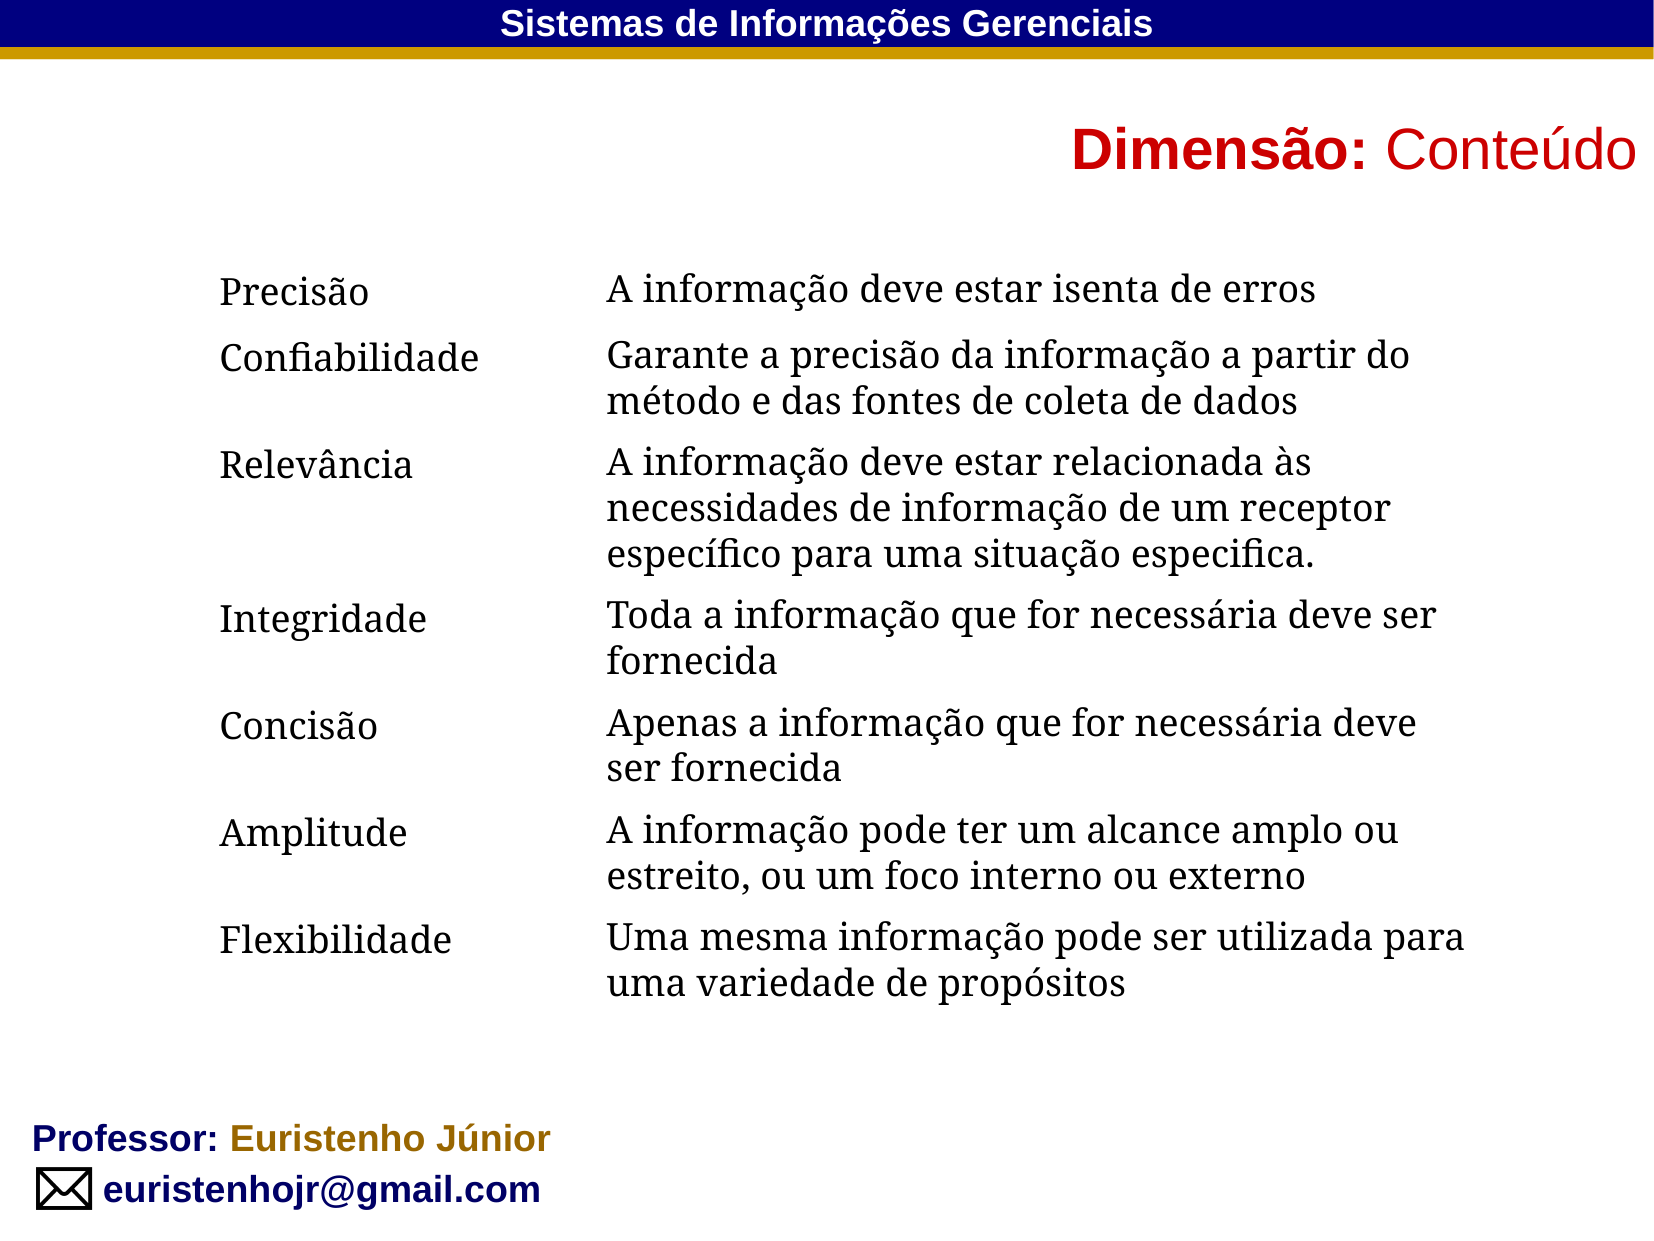

Empreendedorismo
Sistemas de Informações Gerenciais
Dimensão: Conteúdo
| Precisão | A informação deve estar isenta de erros |
| --- | --- |
| Confiabilidade | Garante a precisão da informação a partir do método e das fontes de coleta de dados |
| Relevância | A informação deve estar relacionada às necessidades de informação de um receptor específico para uma situação especifica. |
| Integridade | Toda a informação que for necessária deve ser fornecida |
| Concisão | Apenas a informação que for necessária deve ser fornecida |
| Amplitude | A informação pode ter um alcance amplo ou estreito, ou um foco interno ou externo |
| Flexibilidade | Uma mesma informação pode ser utilizada para uma variedade de propósitos |
Professor: Euristenho Júnior
euristenhojr@gmail.com